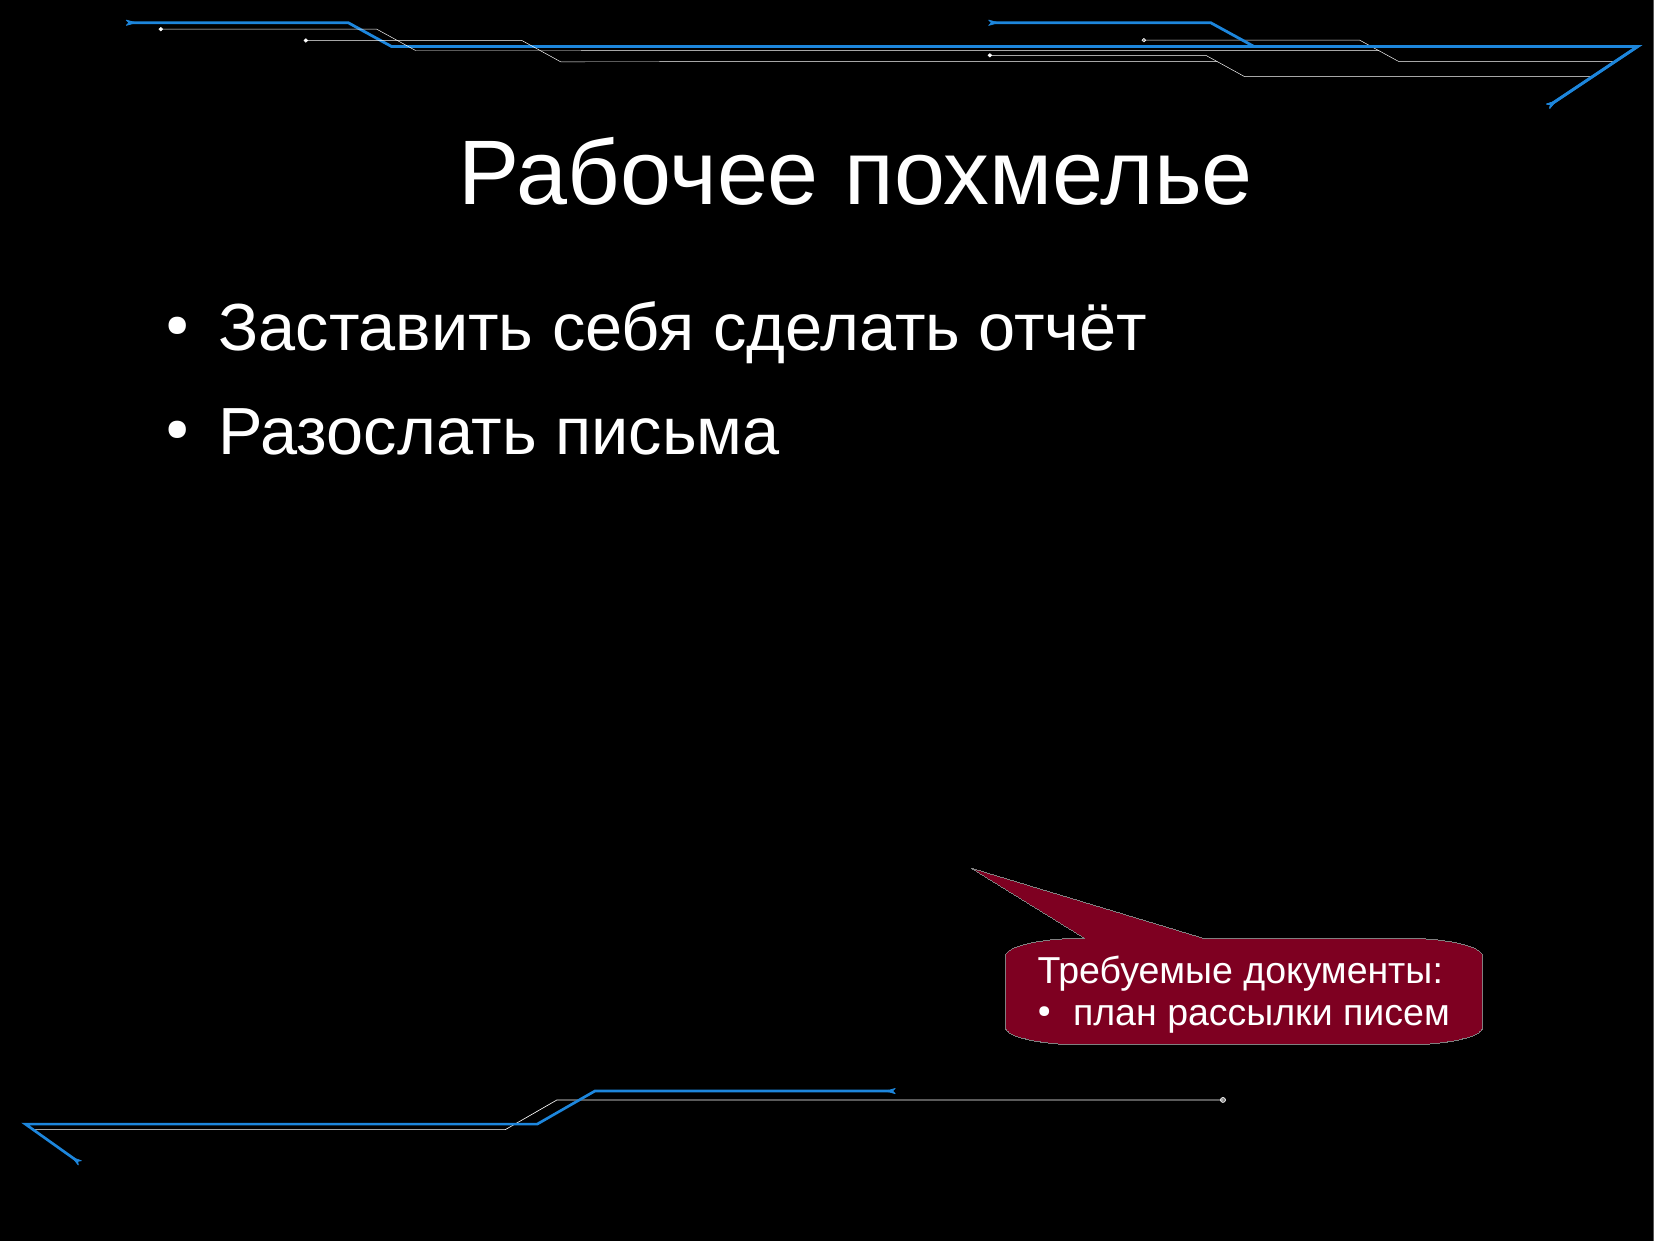

# Рабочее похмелье
Заставить себя сделать отчёт
Разослать письма
Требуемые документы:
план рассылки писем